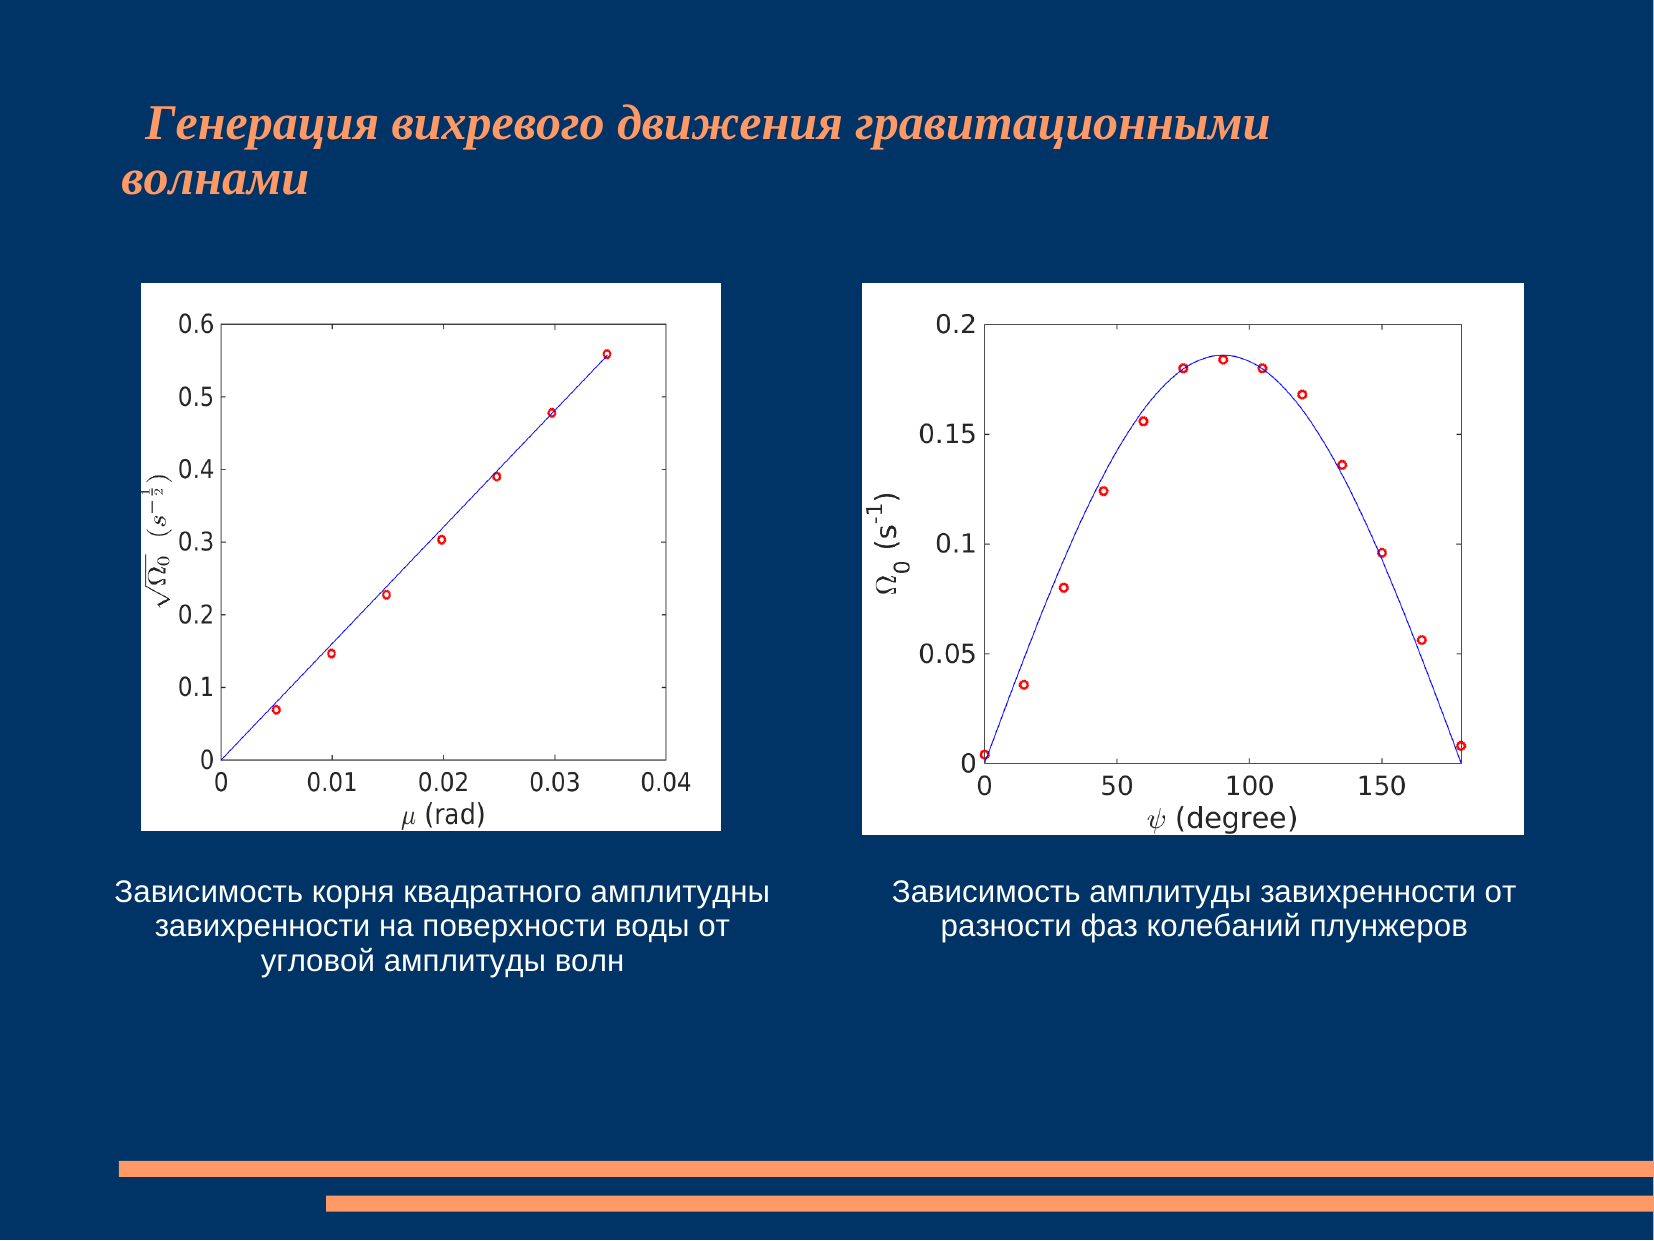

# Генерация вихревого движения гравитационными волнами
Зависимость корня квадратного амплитудны завихренности на поверхности воды от угловой амплитуды волн
Зависимость амплитуды завихренности от разности фаз колебаний плунжеров